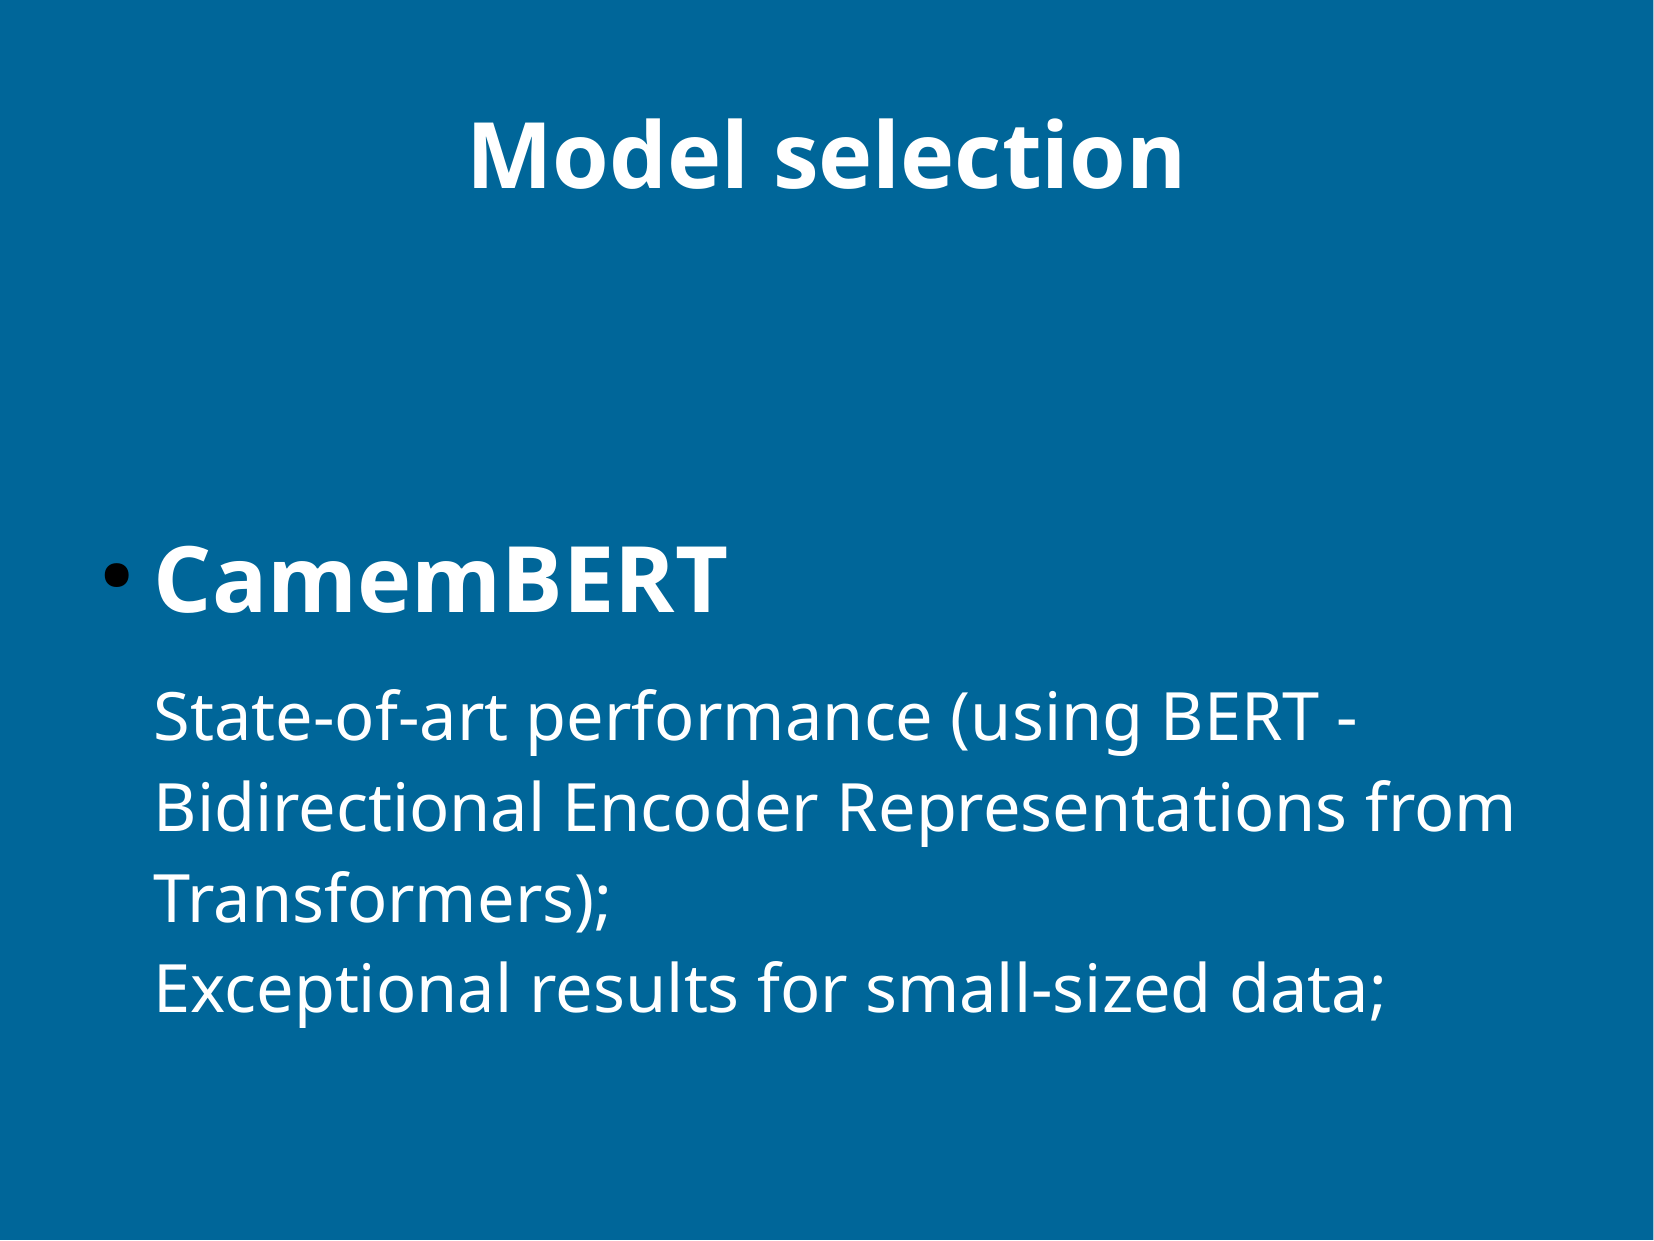

# Model selection
CamemBERT
State-of-art performance (using BERT - Bidirectional Encoder Representations from Transformers);
Exceptional results for small-sized data;